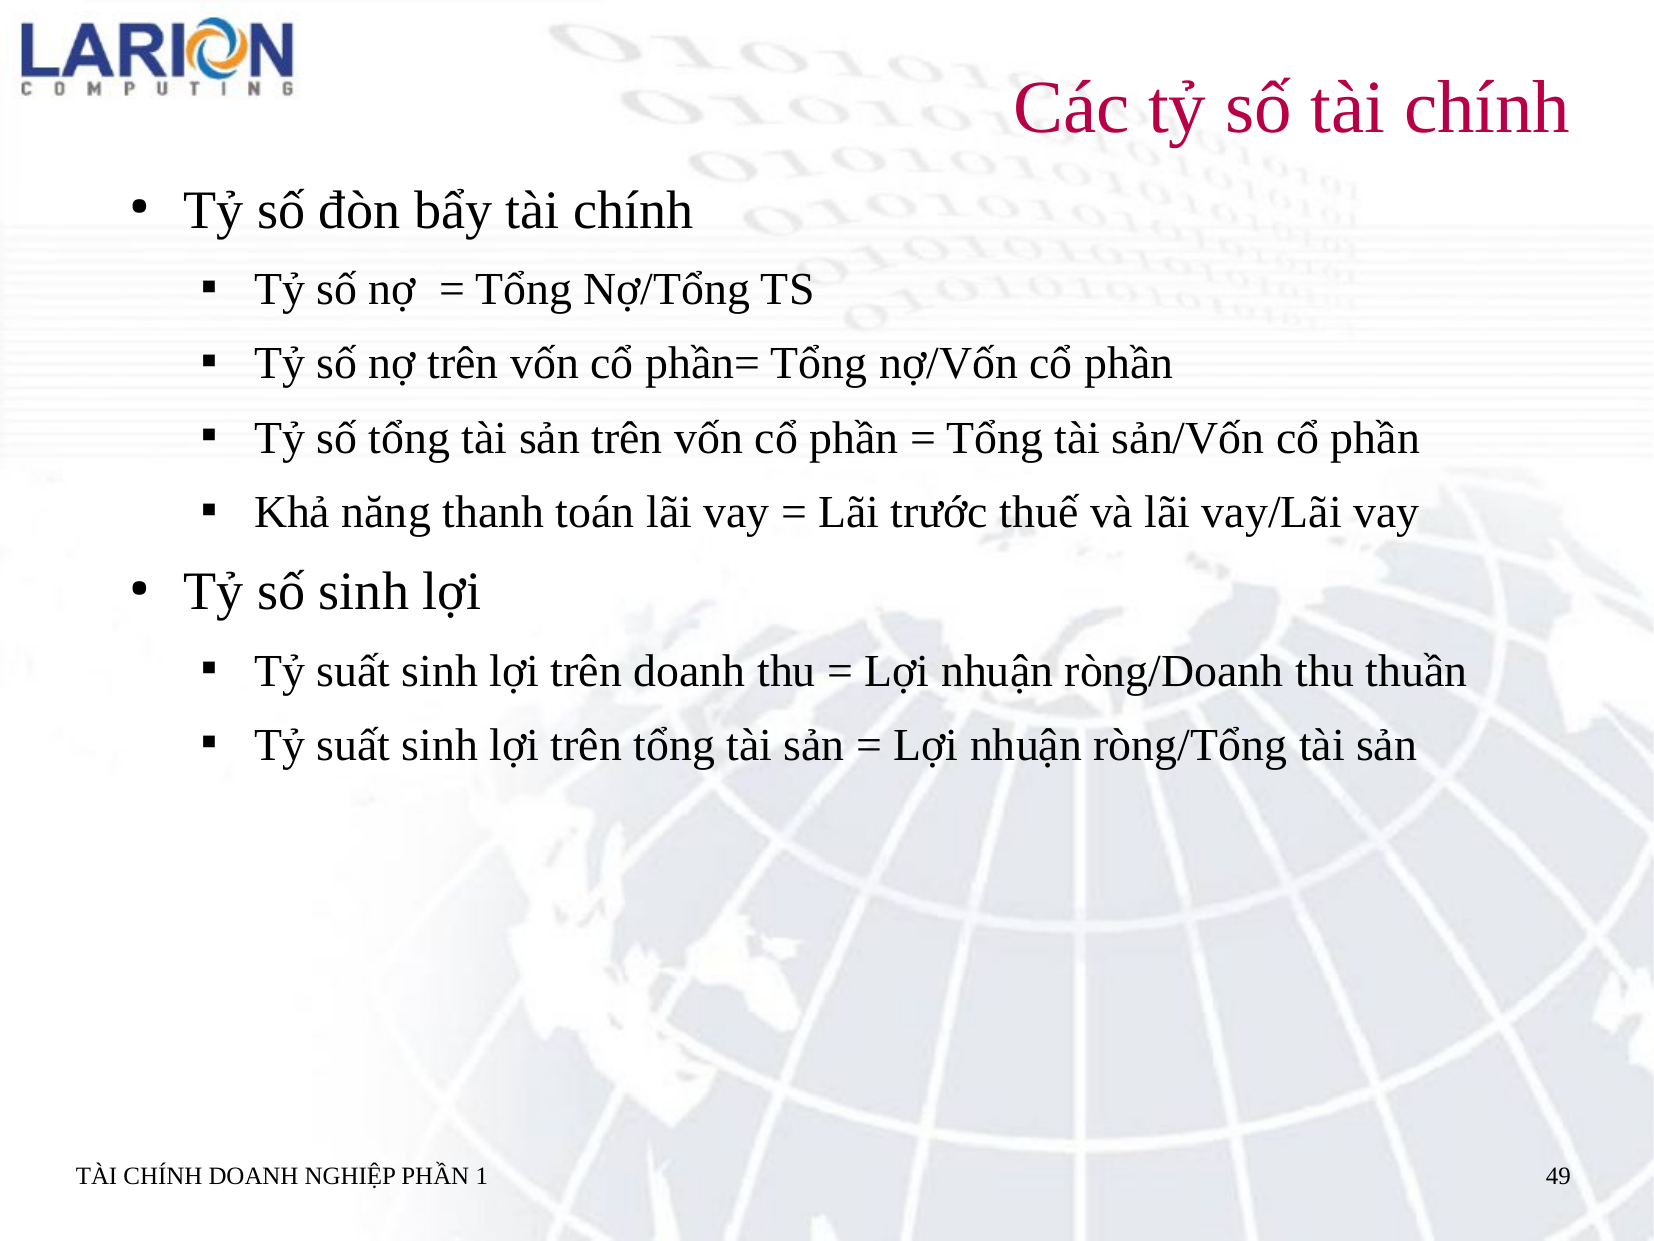

# Các tỷ số tài chính
Tỷ số đòn bẩy tài chính
Tỷ số nợ = Tổng Nợ/Tổng TS
Tỷ số nợ trên vốn cổ phần= Tổng nợ/Vốn cổ phần
Tỷ số tổng tài sản trên vốn cổ phần = Tổng tài sản/Vốn cổ phần
Khả năng thanh toán lãi vay = Lãi trước thuế và lãi vay/Lãi vay
Tỷ số sinh lợi
Tỷ suất sinh lợi trên doanh thu = Lợi nhuận ròng/Doanh thu thuần
Tỷ suất sinh lợi trên tổng tài sản = Lợi nhuận ròng/Tổng tài sản
TÀI CHÍNH DOANH NGHIỆP PHẦN 1
49